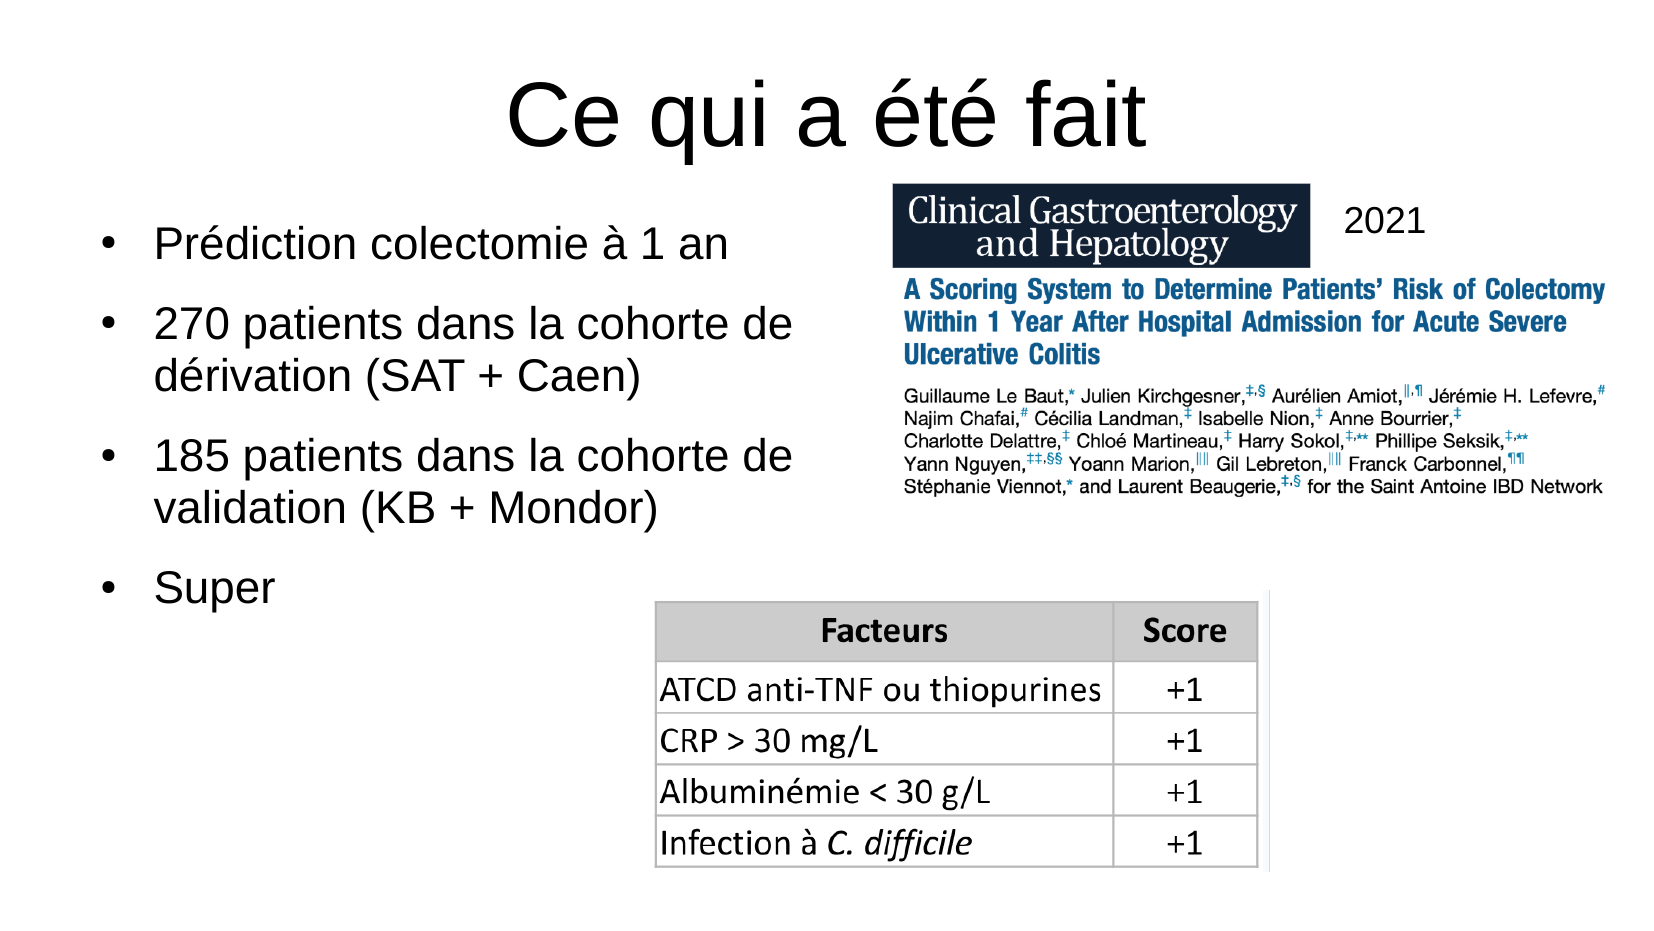

# Ce qui a été fait
2021
Prédiction colectomie à 1 an
270 patients dans la cohorte de dérivation (SAT + Caen)
185 patients dans la cohorte de validation (KB + Mondor)
Super